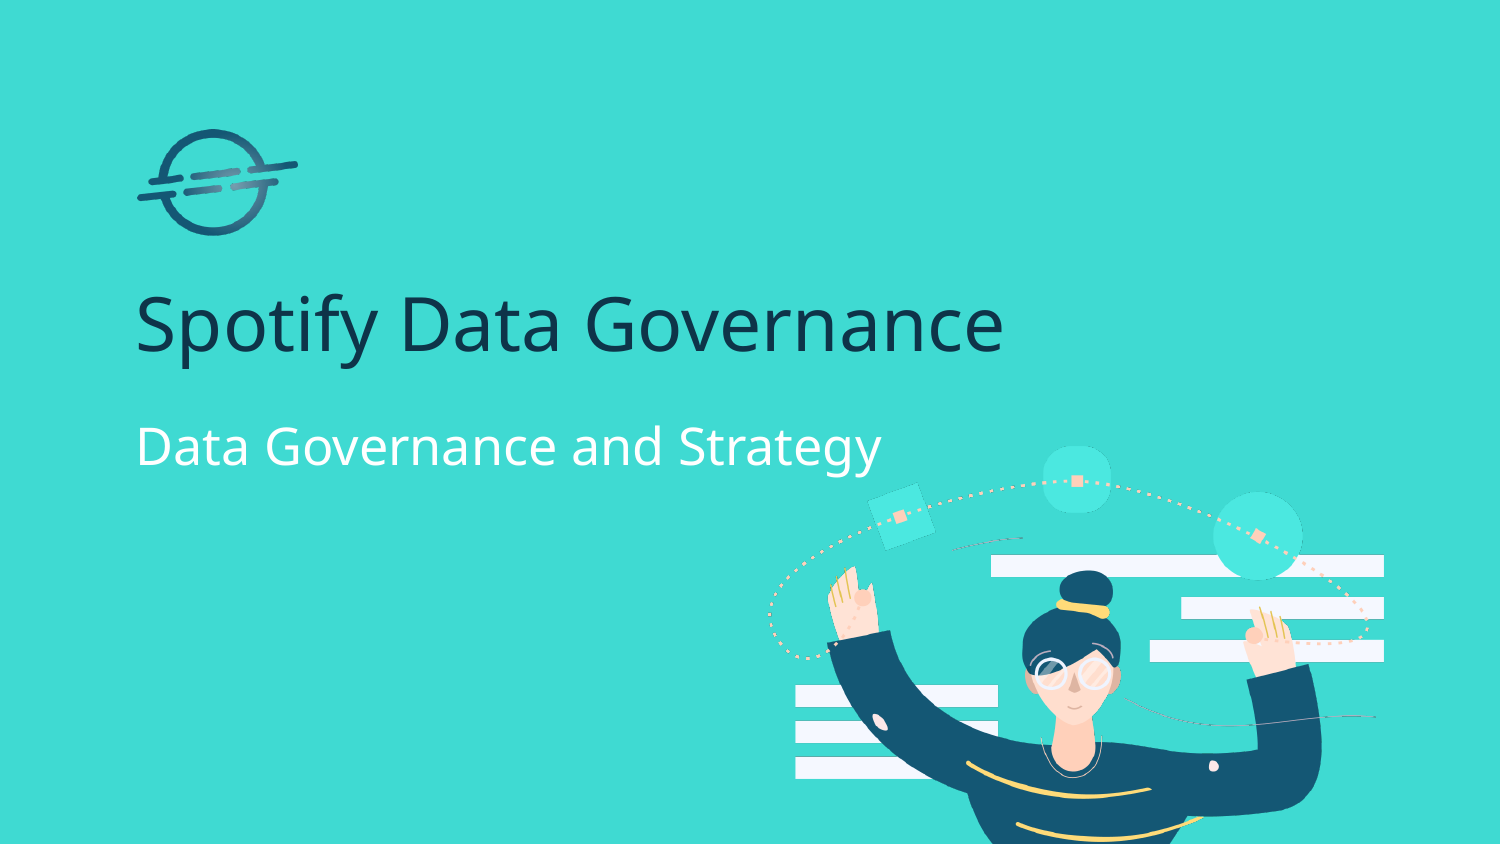

# Spotify Data Governance
Data Governance and Strategy